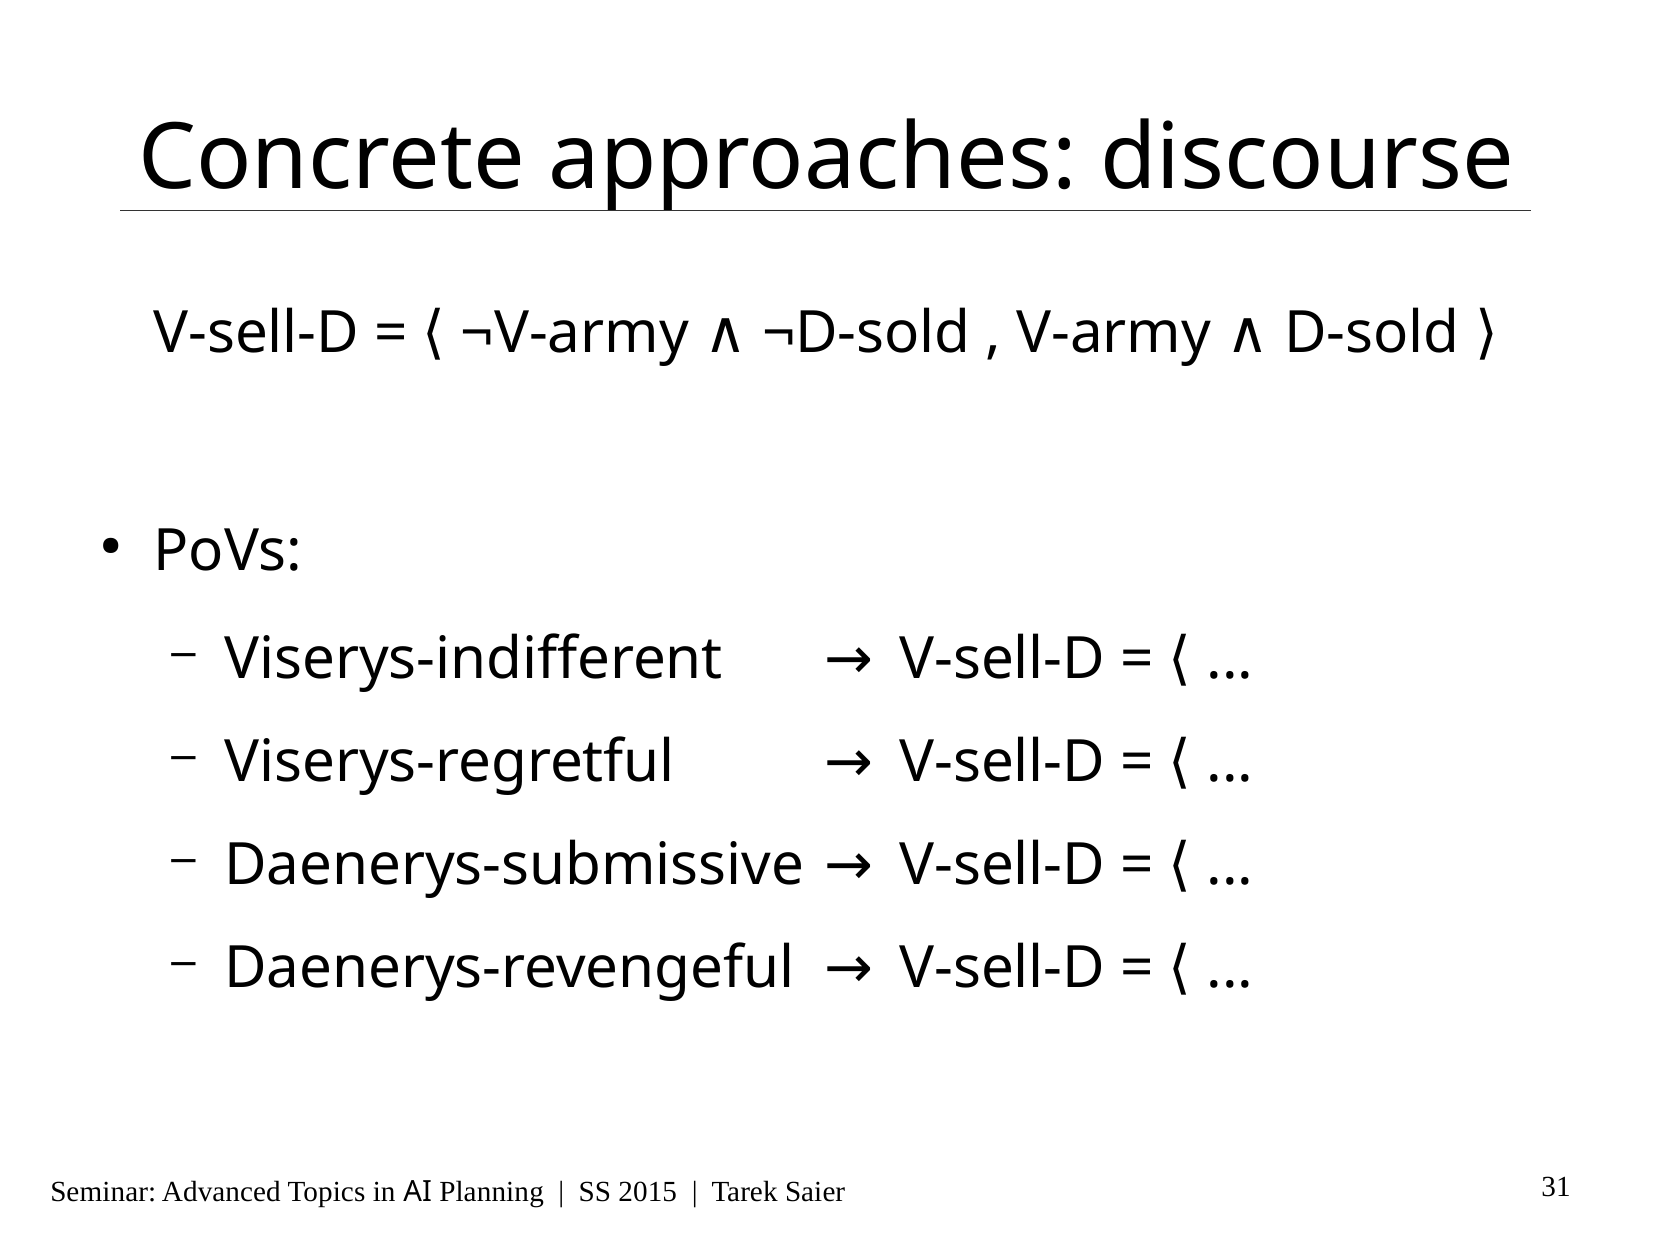

# Concrete approaches: discourse
V-sell-D = ⟨ ¬V-army ∧ ¬D-sold , V-army ∧ D-sold ⟩
PoVs:
Viserys-indifferent		→	V-sell-D = ⟨ ...
Viserys-regretful		→	V-sell-D = ⟨ ...
Daenerys-submissive	→	V-sell-D = ⟨ ...
Daenerys-revengeful	→	V-sell-D = ⟨ ...
31